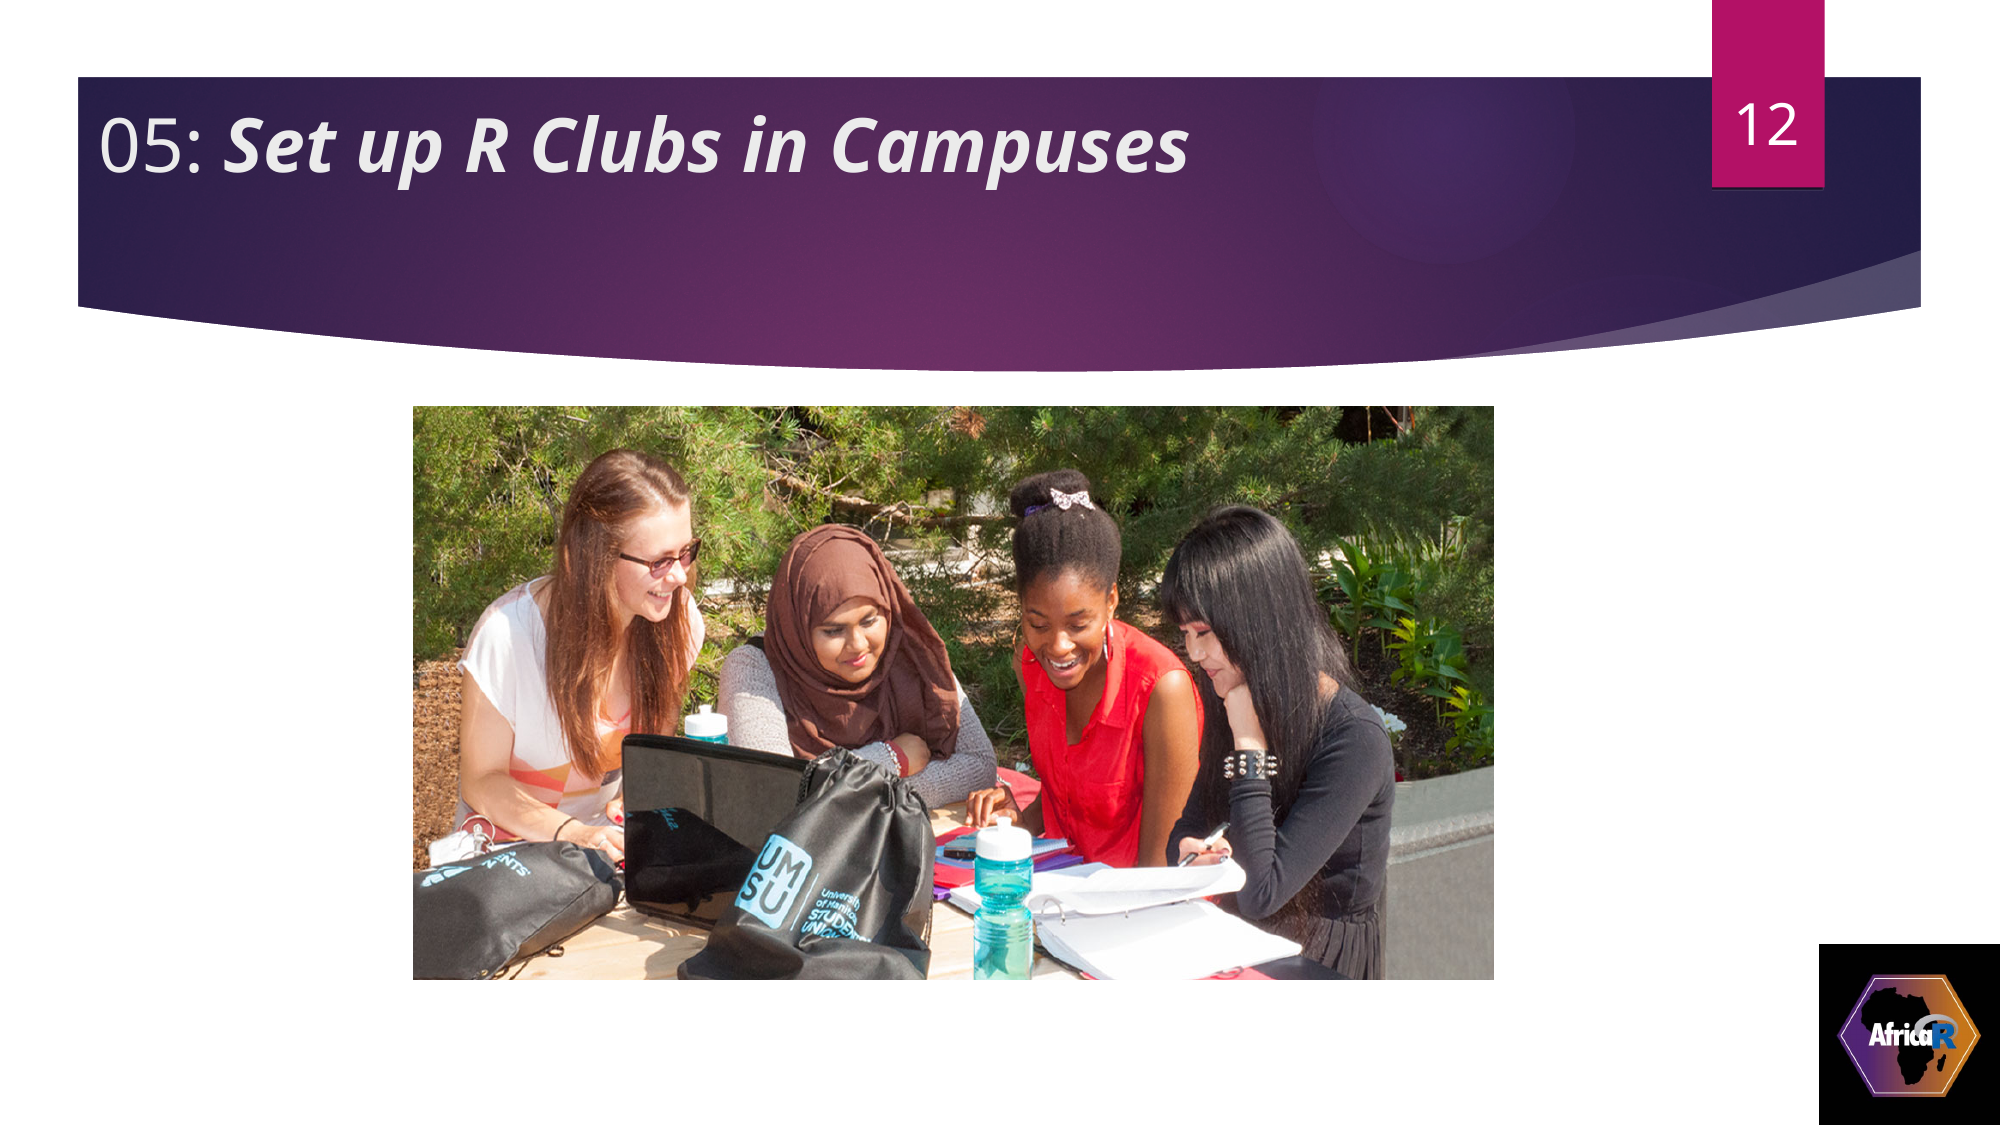

12
# 05: Set up R Clubs in Campuses
@AfricaRUsers